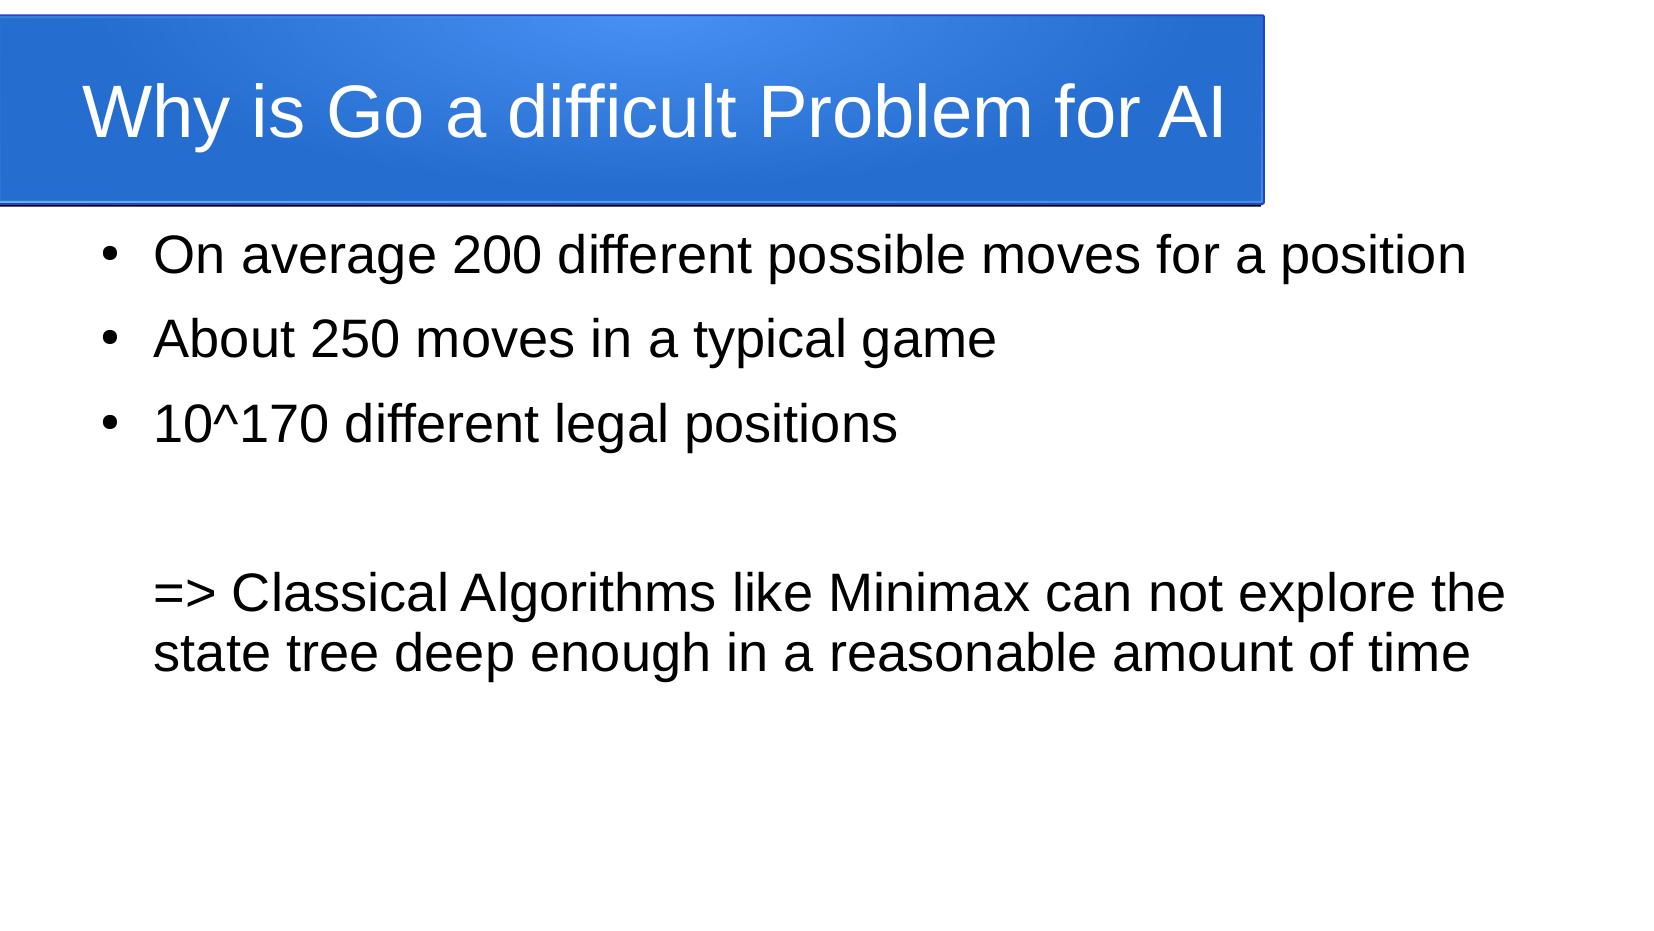

# Why is Go a difficult Problem for AI
On average 200 different possible moves for a position
About 250 moves in a typical game
10^170 different legal positions
=> Classical Algorithms like Minimax can not explore the state tree deep enough in a reasonable amount of time